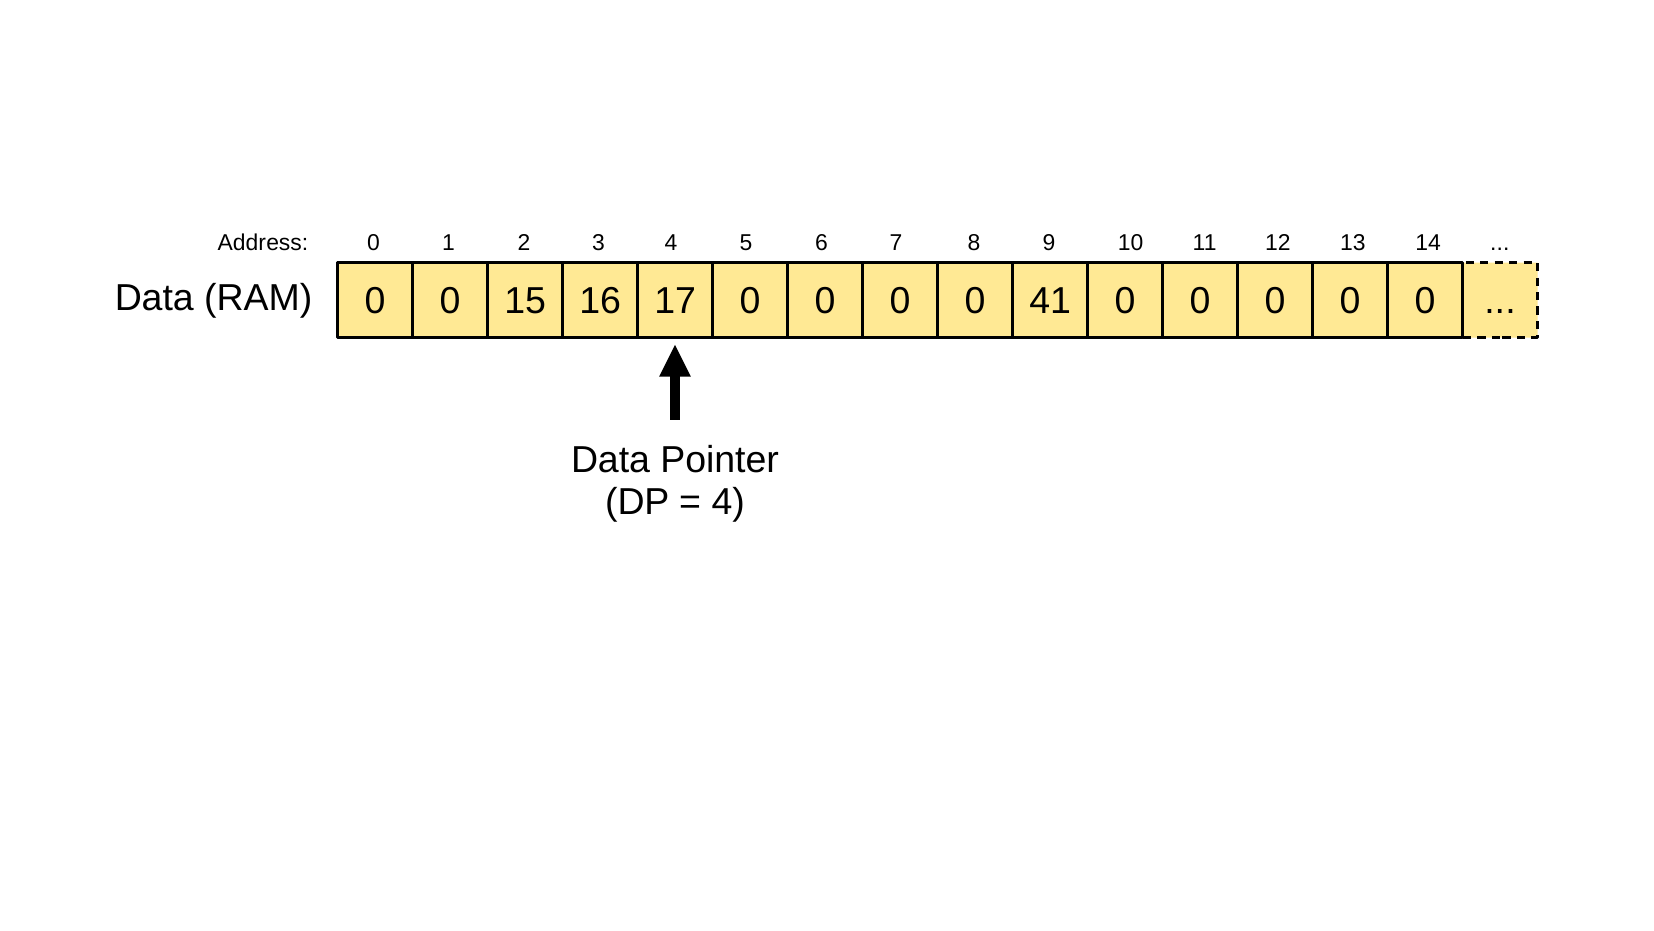

0
1
2
3
8
9
10
11
Address:
4
5
6
7
12
13
14
...
0
0
15
16
17
0
0
0
0
41
0
0
0
0
0
...
Data (RAM)
Data Pointer
(DP = 4)